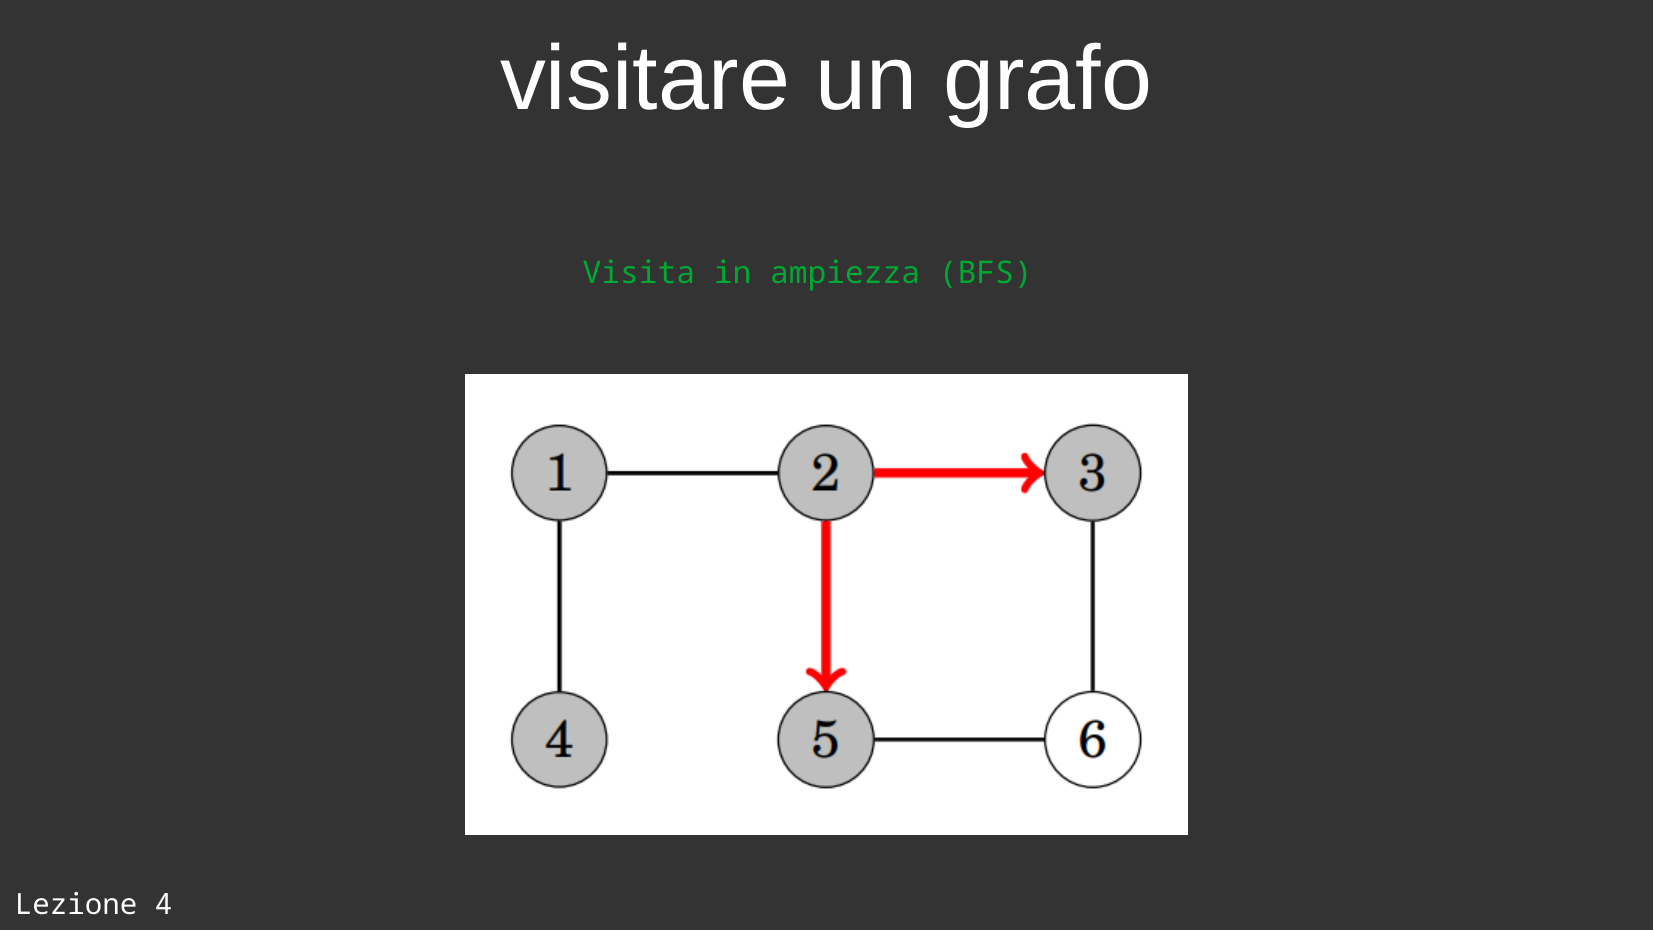

# visitare un grafo
Visita in ampiezza (BFS)
Lezione 4